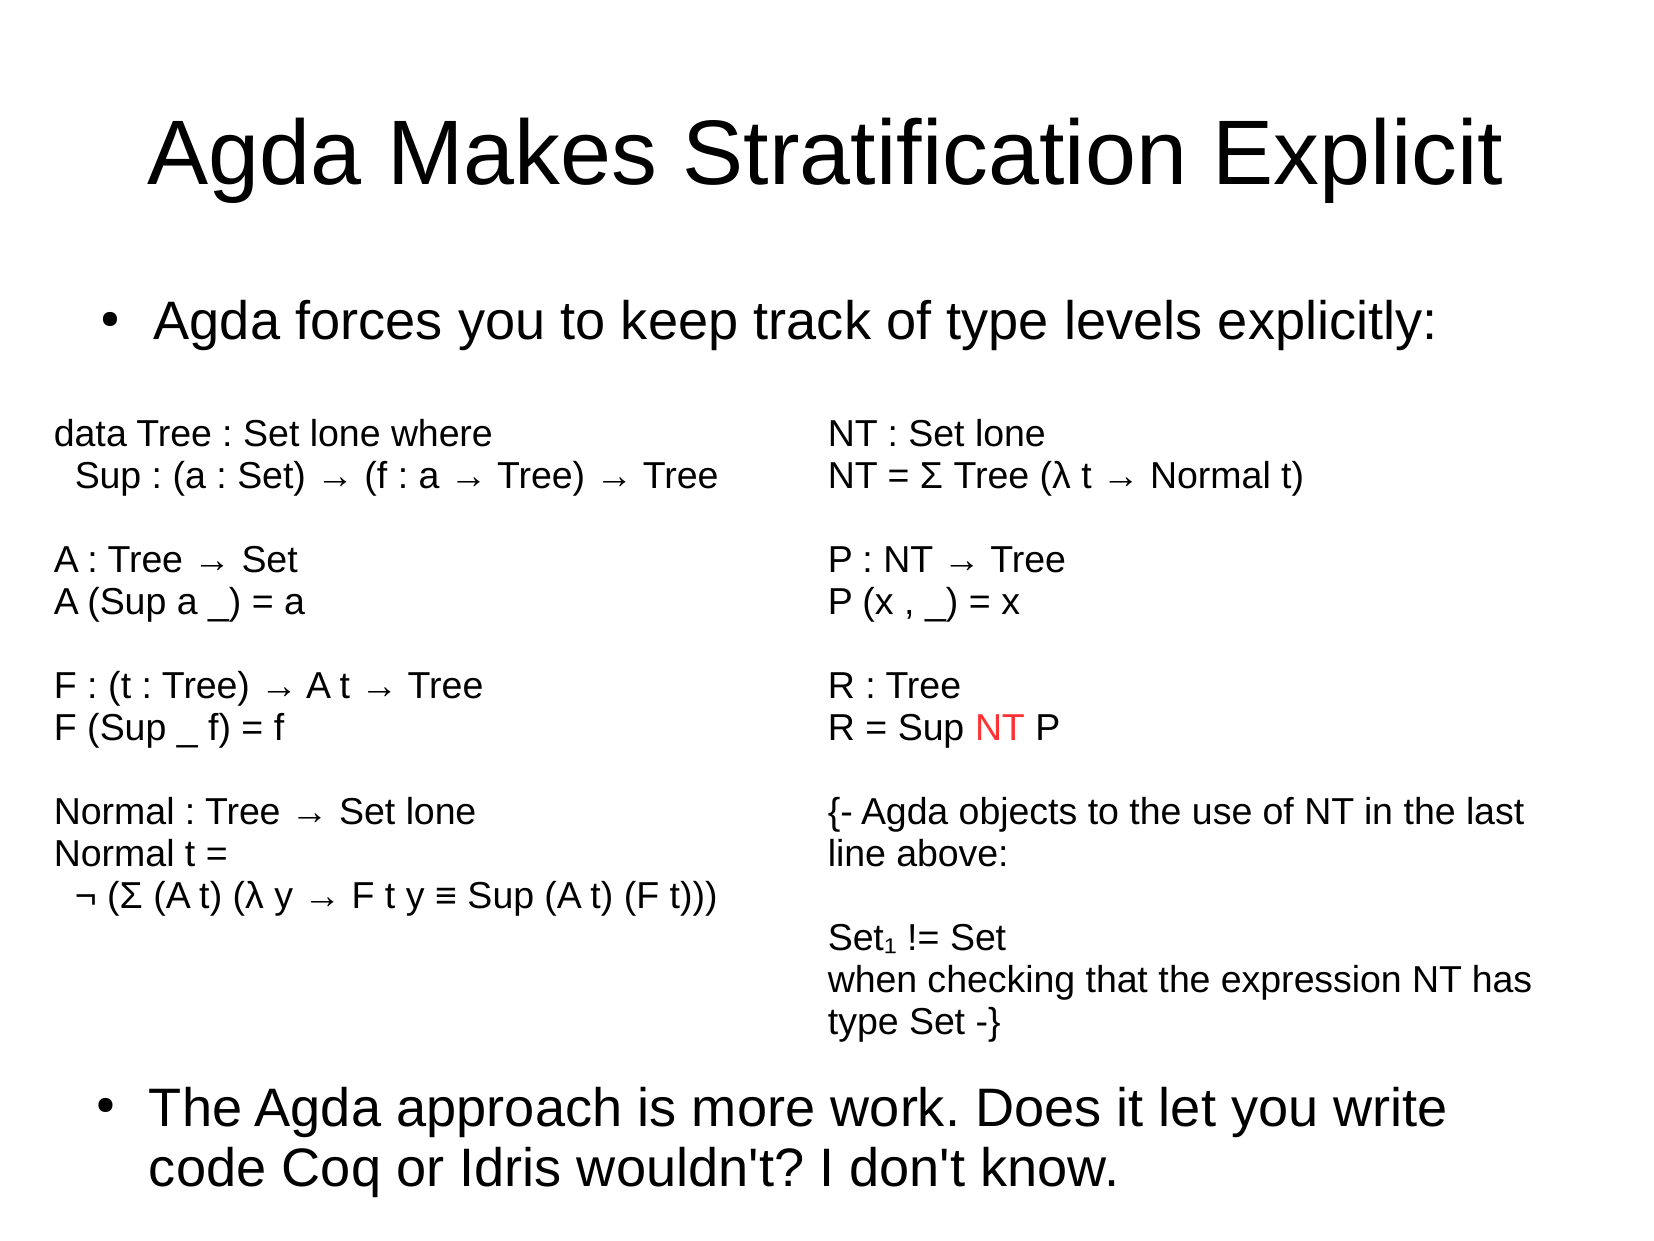

# Agda Makes Stratification Explicit
Agda forces you to keep track of type levels explicitly:
data Tree : Set lone where
 Sup : (a : Set) → (f : a → Tree) → Tree
A : Tree → Set
A (Sup a _) = a
F : (t : Tree) → A t → Tree
F (Sup _ f) = f
Normal : Tree → Set lone
Normal t =
 ¬ (Σ (A t) (λ y → F t y ≡ Sup (A t) (F t)))
NT : Set lone
NT = Σ Tree (λ t → Normal t)
P : NT → Tree
P (x , _) = x
R : Tree
R = Sup NT P
{- Agda objects to the use of NT in the last line above:
Set₁ != Set
when checking that the expression NT has type Set -}
The Agda approach is more work. Does it let you write code Coq or Idris wouldn't? I don't know.